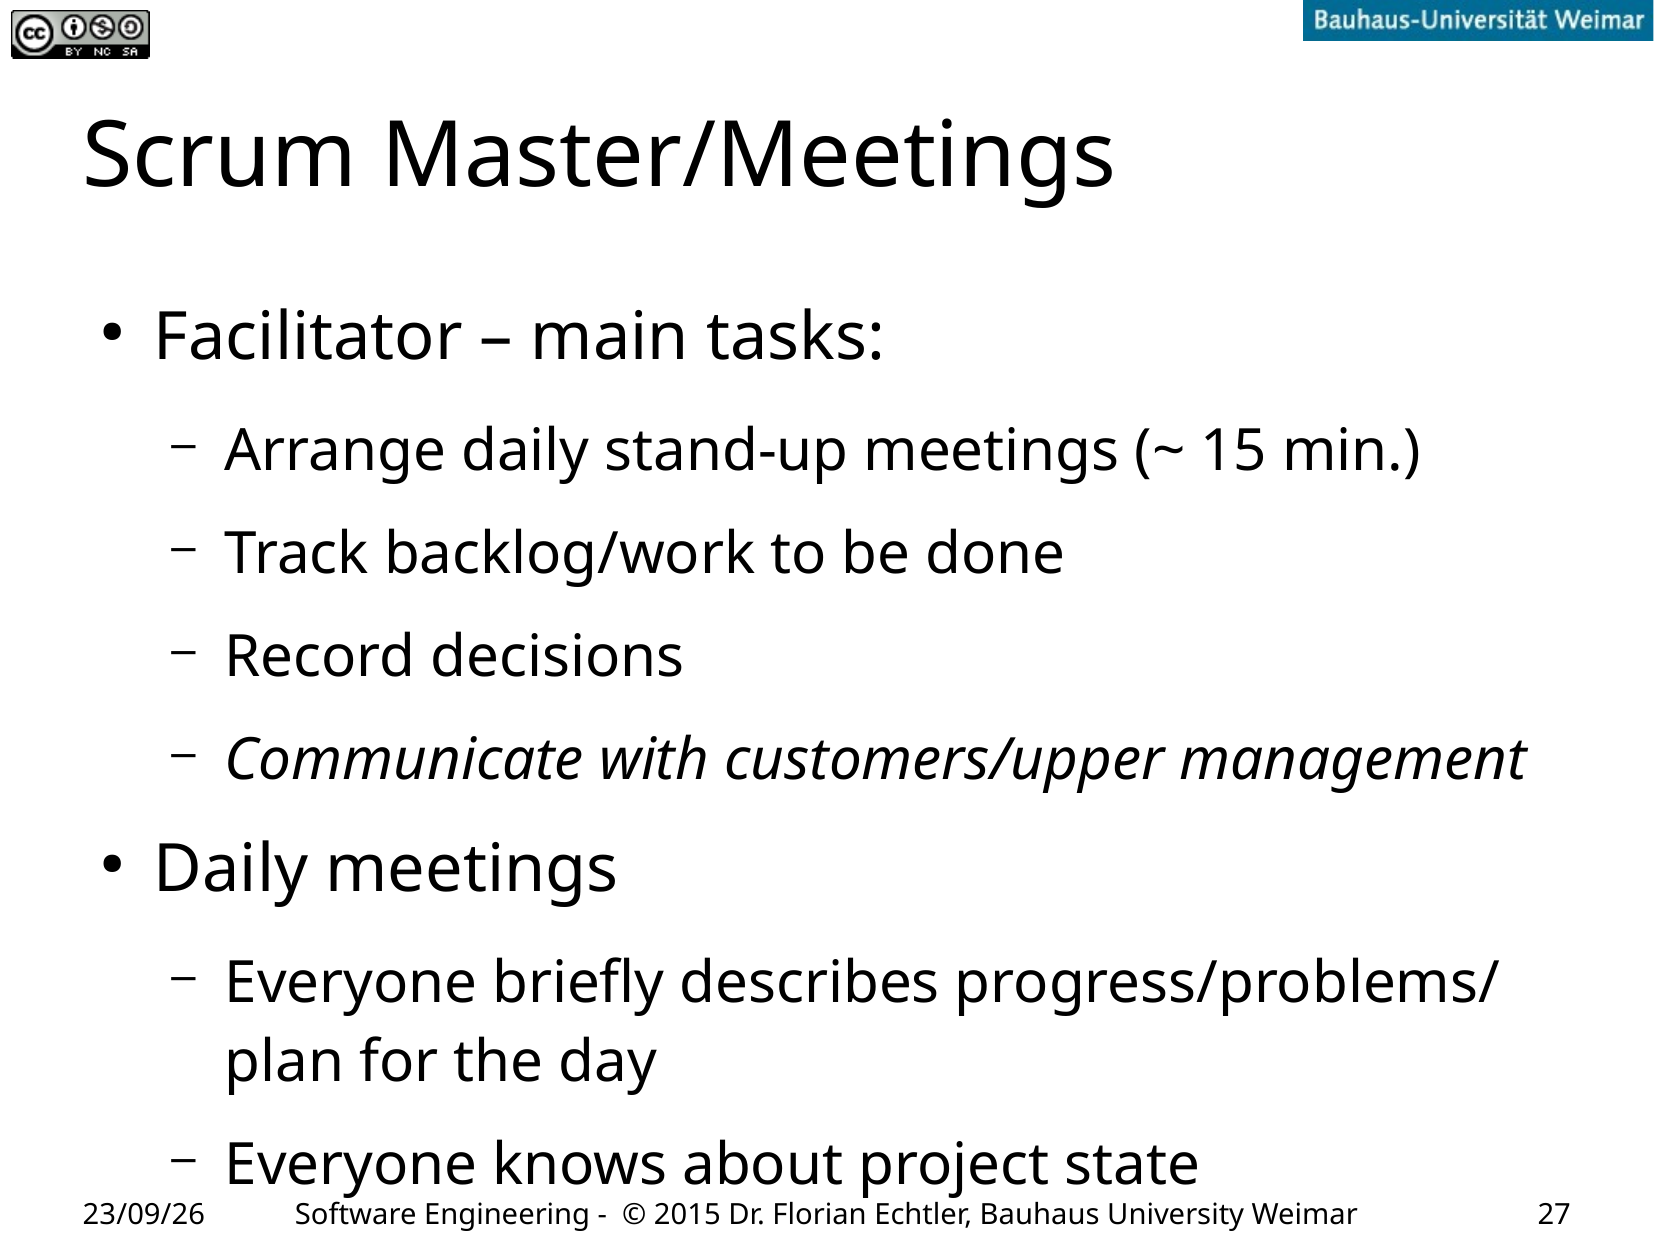

# Scrum Master/Meetings
Facilitator – main tasks:
Arrange daily stand-up meetings (~ 15 min.)
Track backlog/work to be done
Record decisions
Communicate with customers/upper management
Daily meetings
Everyone briefly describes progress/problems/ plan for the day
Everyone knows about project state
Software Engineering - © 2015 Dr. Florian Echtler, Bauhaus University Weimar
27